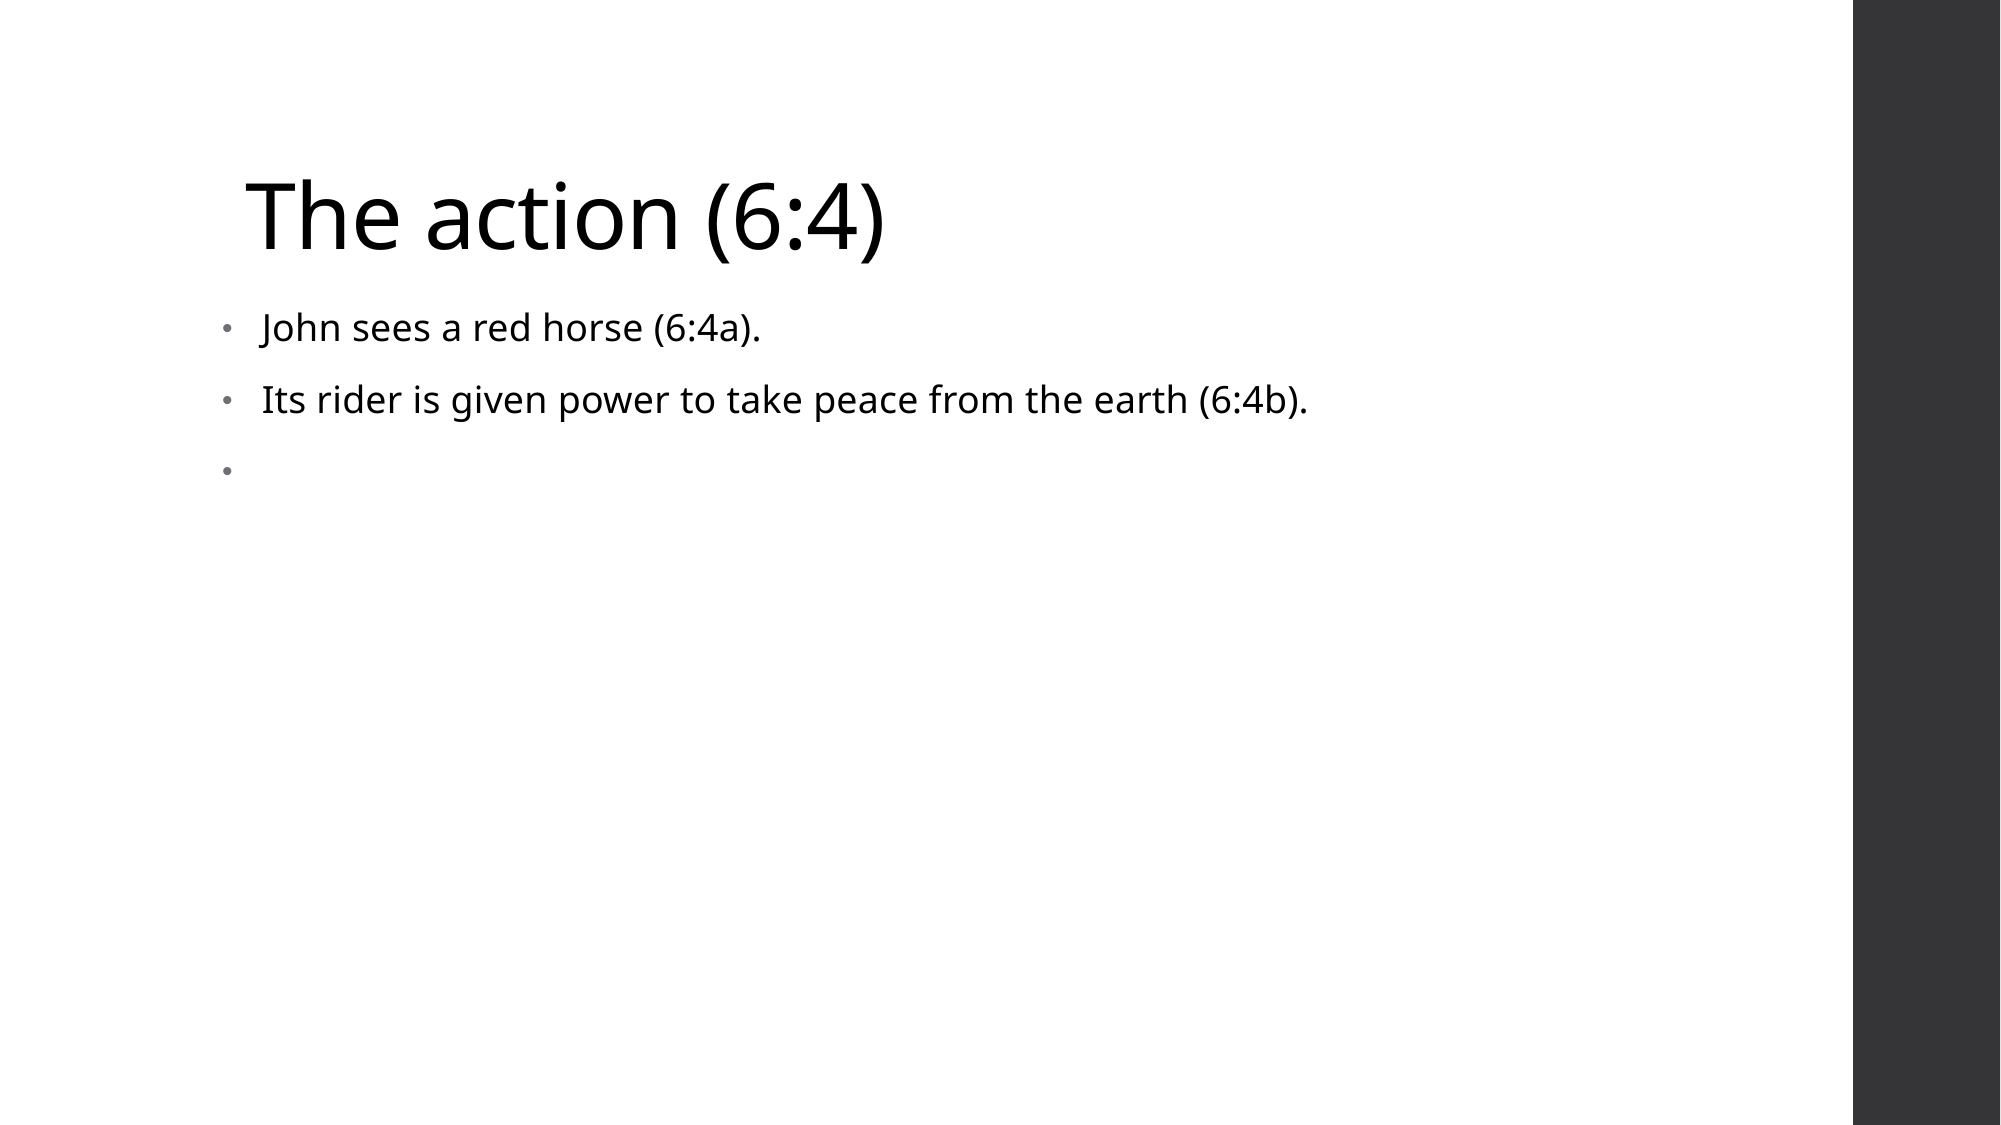

# The action (6:4)
 John sees a red horse (6:4a).
 Its rider is given power to take peace from the earth (6:4b).